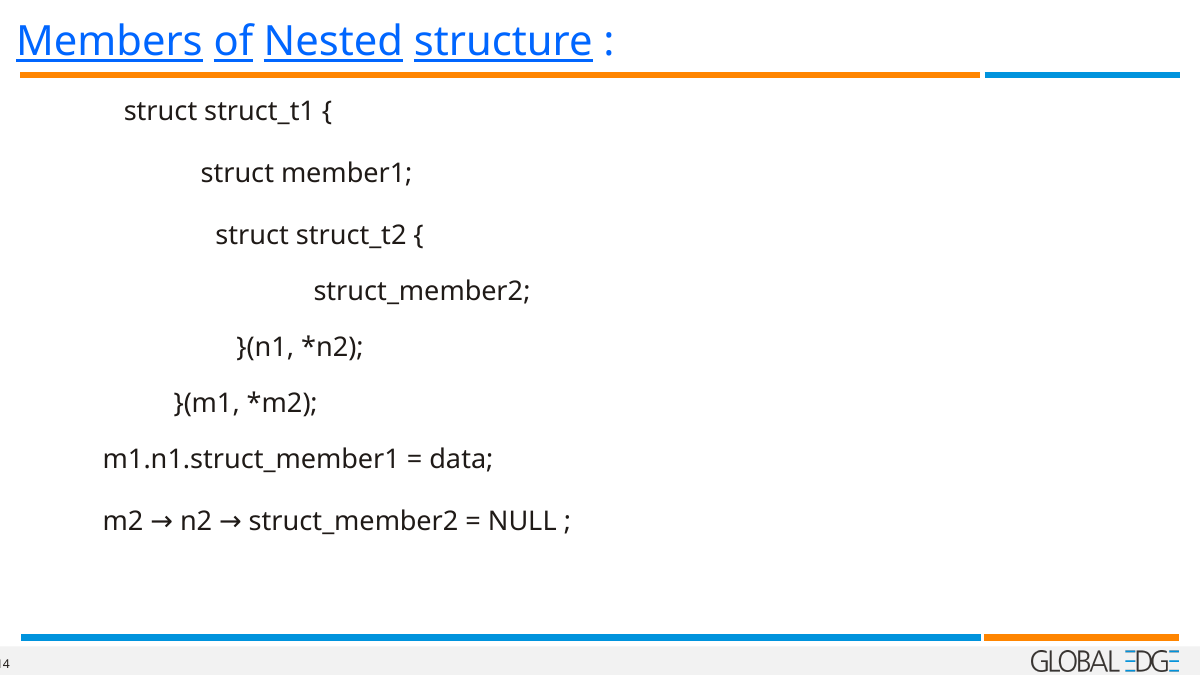

Members of Nested structure :
# struct struct_t1 {
 struct member1;
 struct struct_t2 {
 struct_member2;
 }(n1, *n2);
}(m1, *m2);
m1.n1.struct_member1 = data;
m2 → n2 → struct_member2 = NULL ;